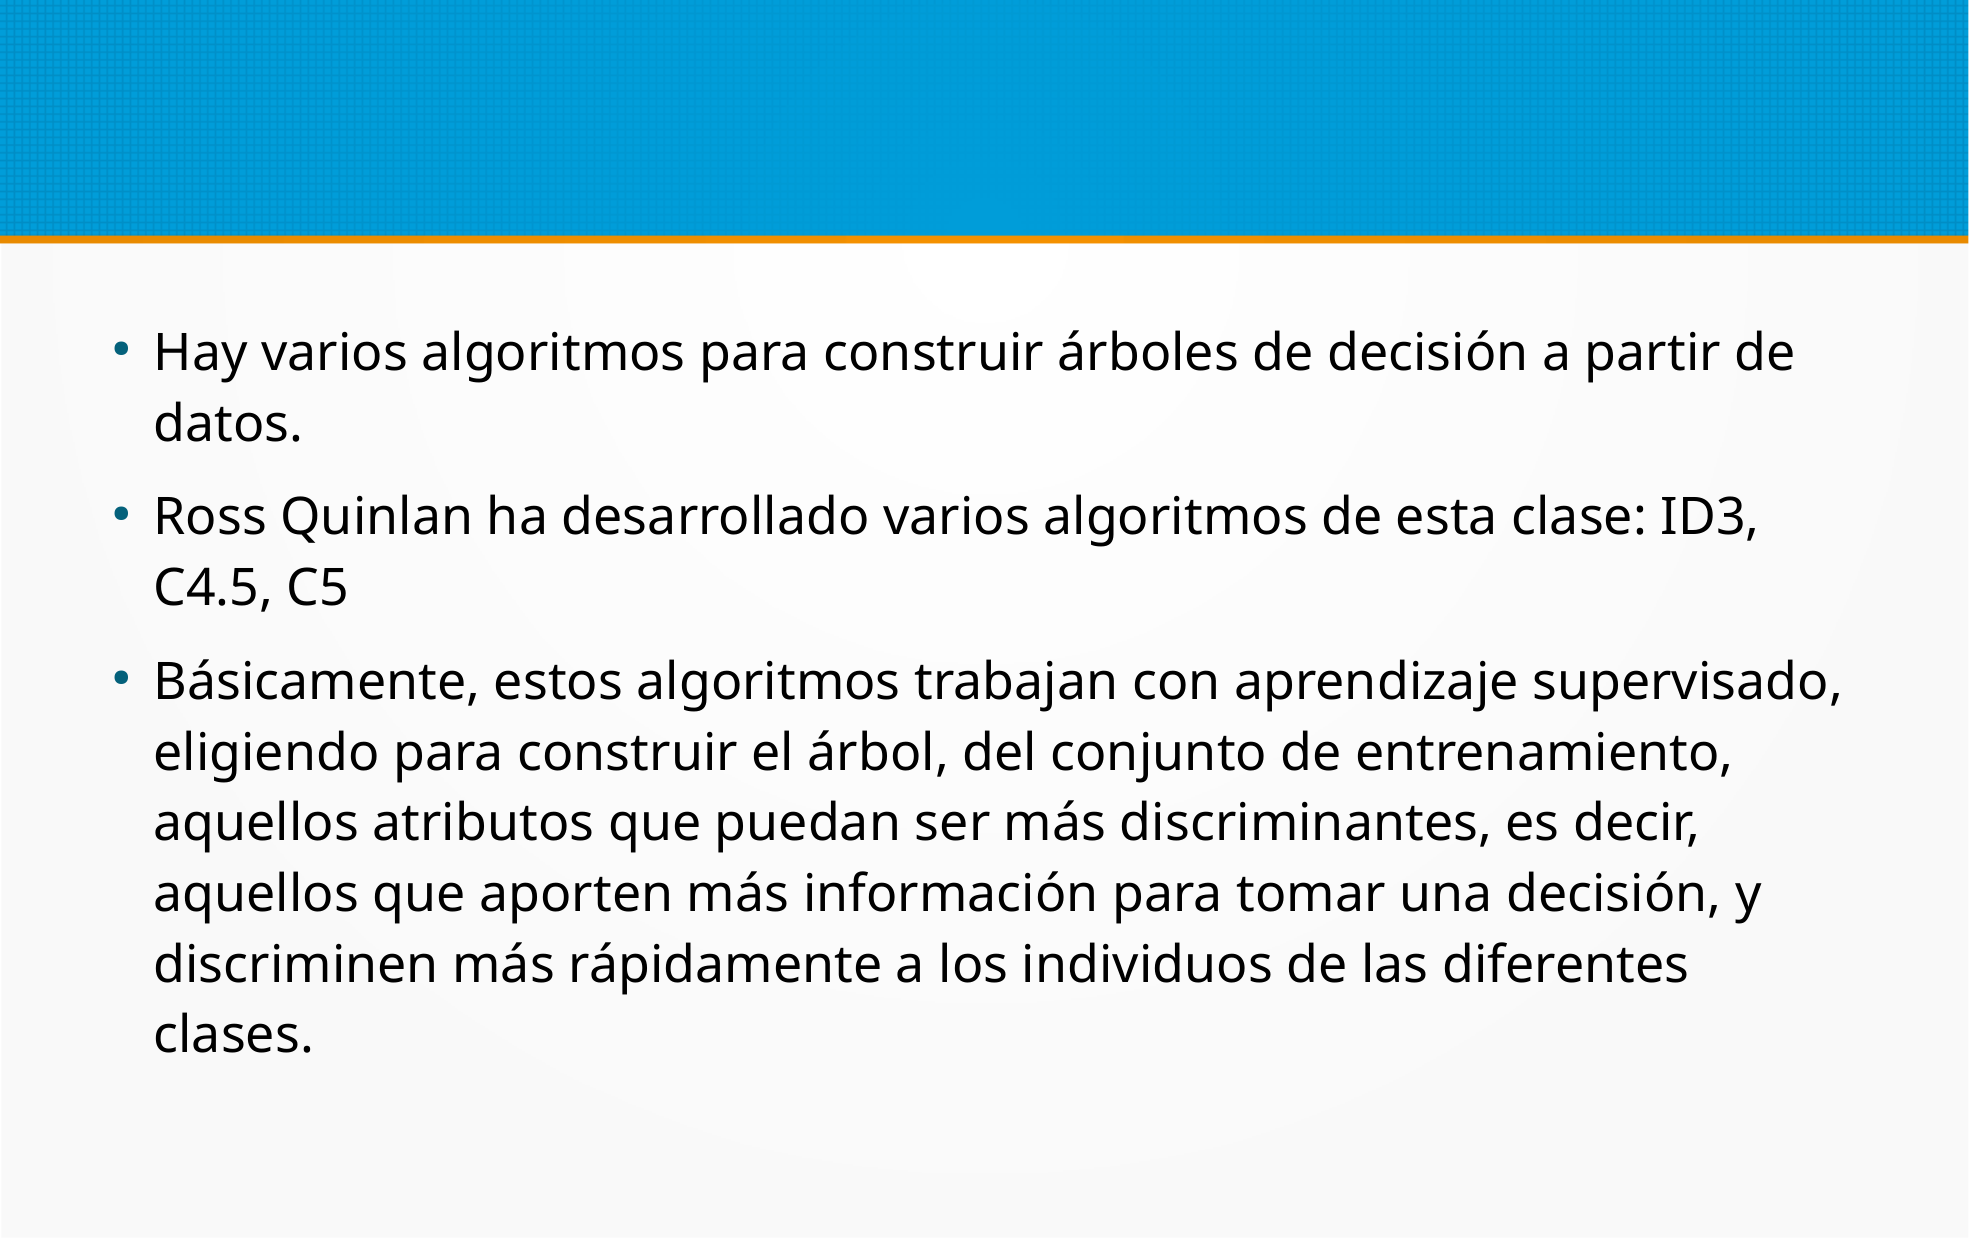

#
Hay varios algoritmos para construir árboles de decisión a partir de datos.
Ross Quinlan ha desarrollado varios algoritmos de esta clase: ID3, C4.5, C5
Básicamente, estos algoritmos trabajan con aprendizaje supervisado, eligiendo para construir el árbol, del conjunto de entrenamiento, aquellos atributos que puedan ser más discriminantes, es decir, aquellos que aporten más información para tomar una decisión, y discriminen más rápidamente a los individuos de las diferentes clases.